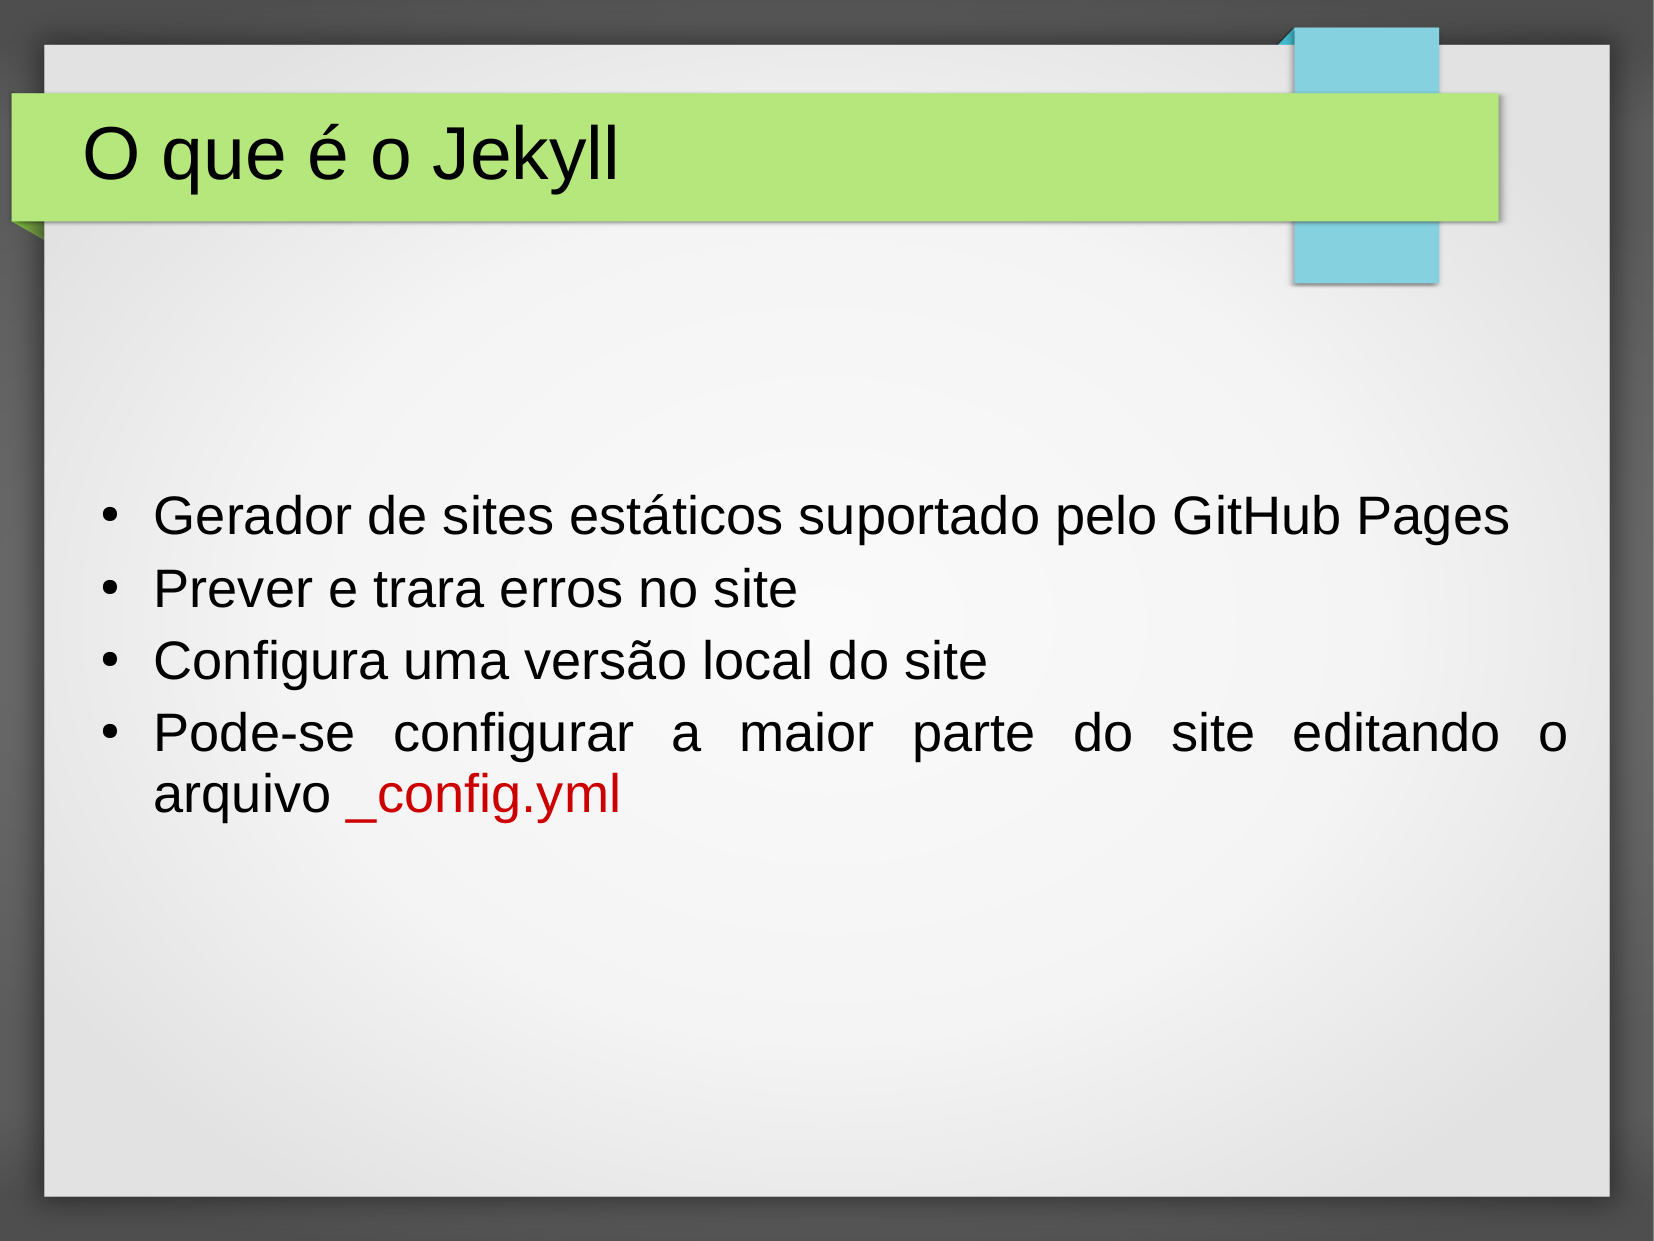

# O que é o Jekyll
Gerador de sites estáticos suportado pelo GitHub Pages
Prever e trara erros no site
Configura uma versão local do site
Pode-se configurar a maior parte do site editando o arquivo _config.yml